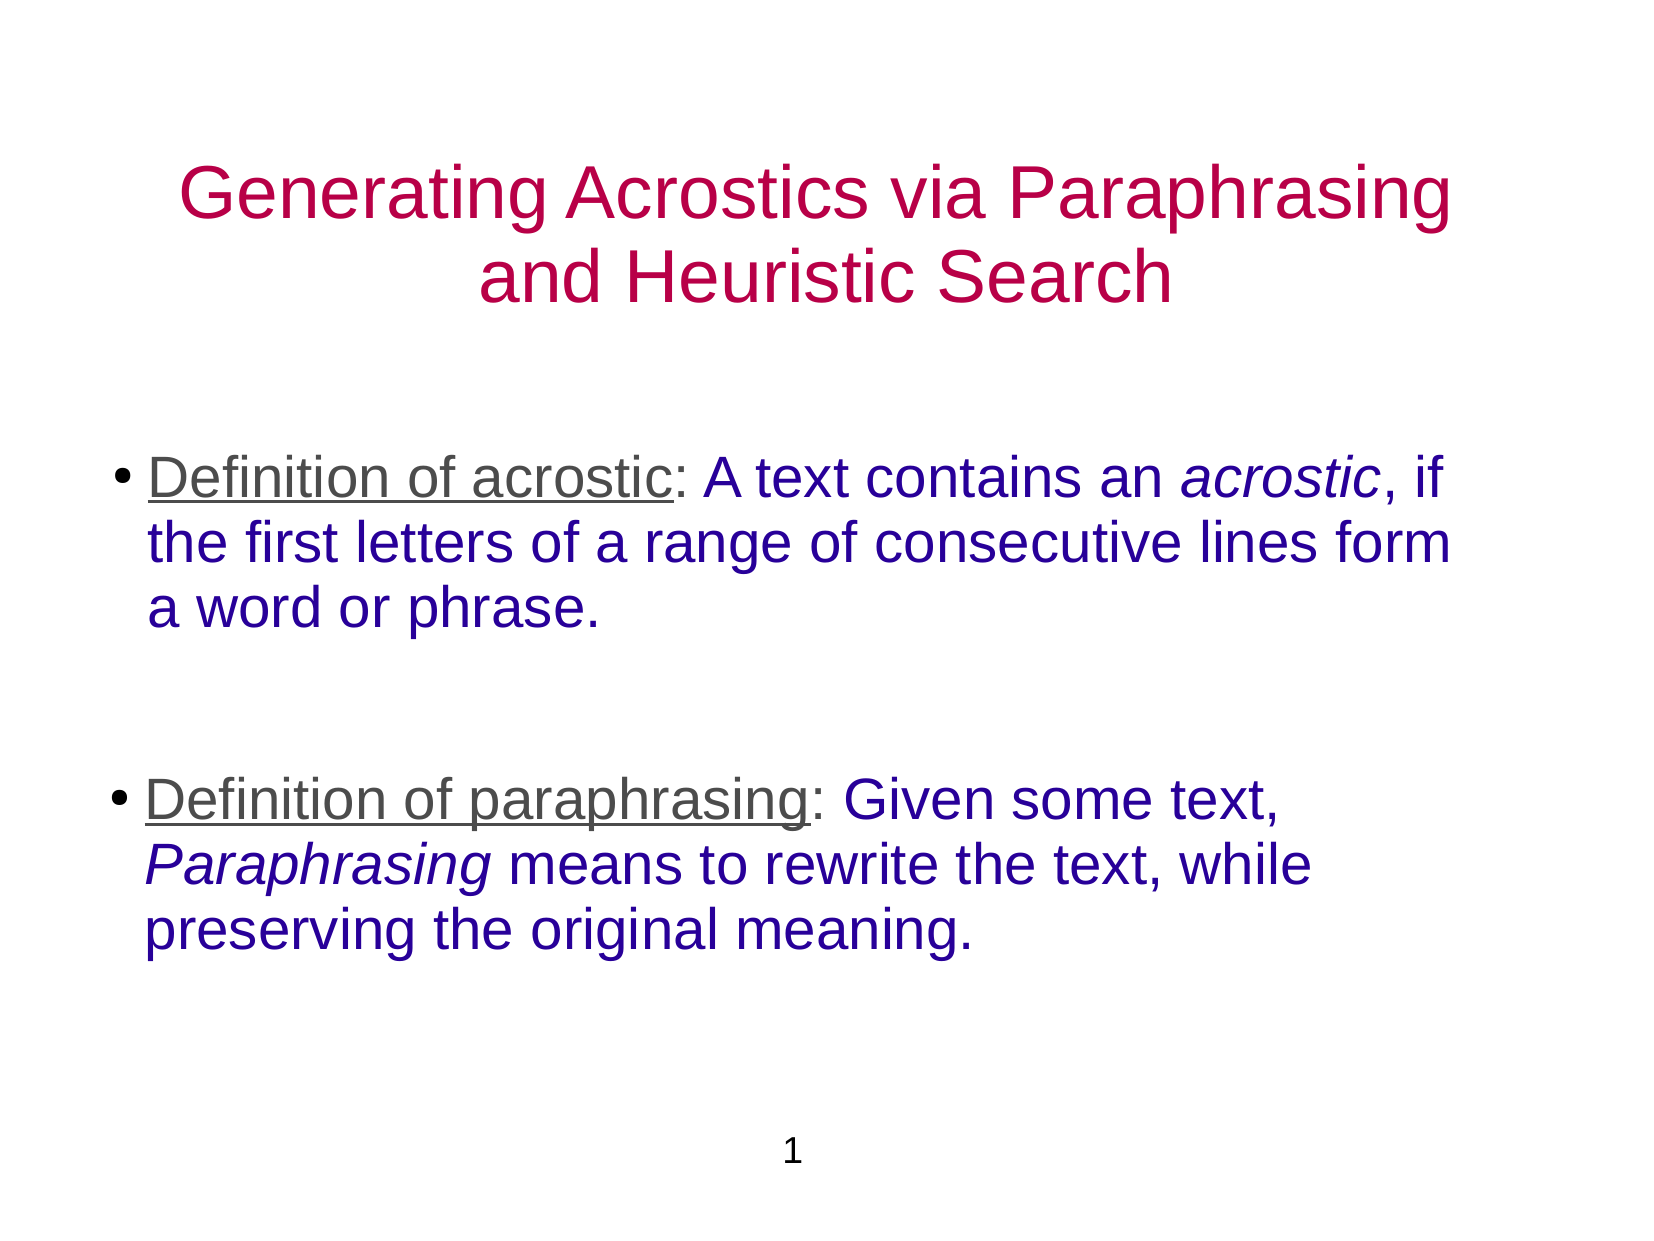

Generating Acrostics via Paraphrasing
and Heuristic Search
Definition of acrostic: A text contains an acrostic, if
the first letters of a range of consecutive lines form
a word or phrase.
Definition of paraphrasing: Given some text,
Paraphrasing means to rewrite the text, while
preserving the original meaning.
1